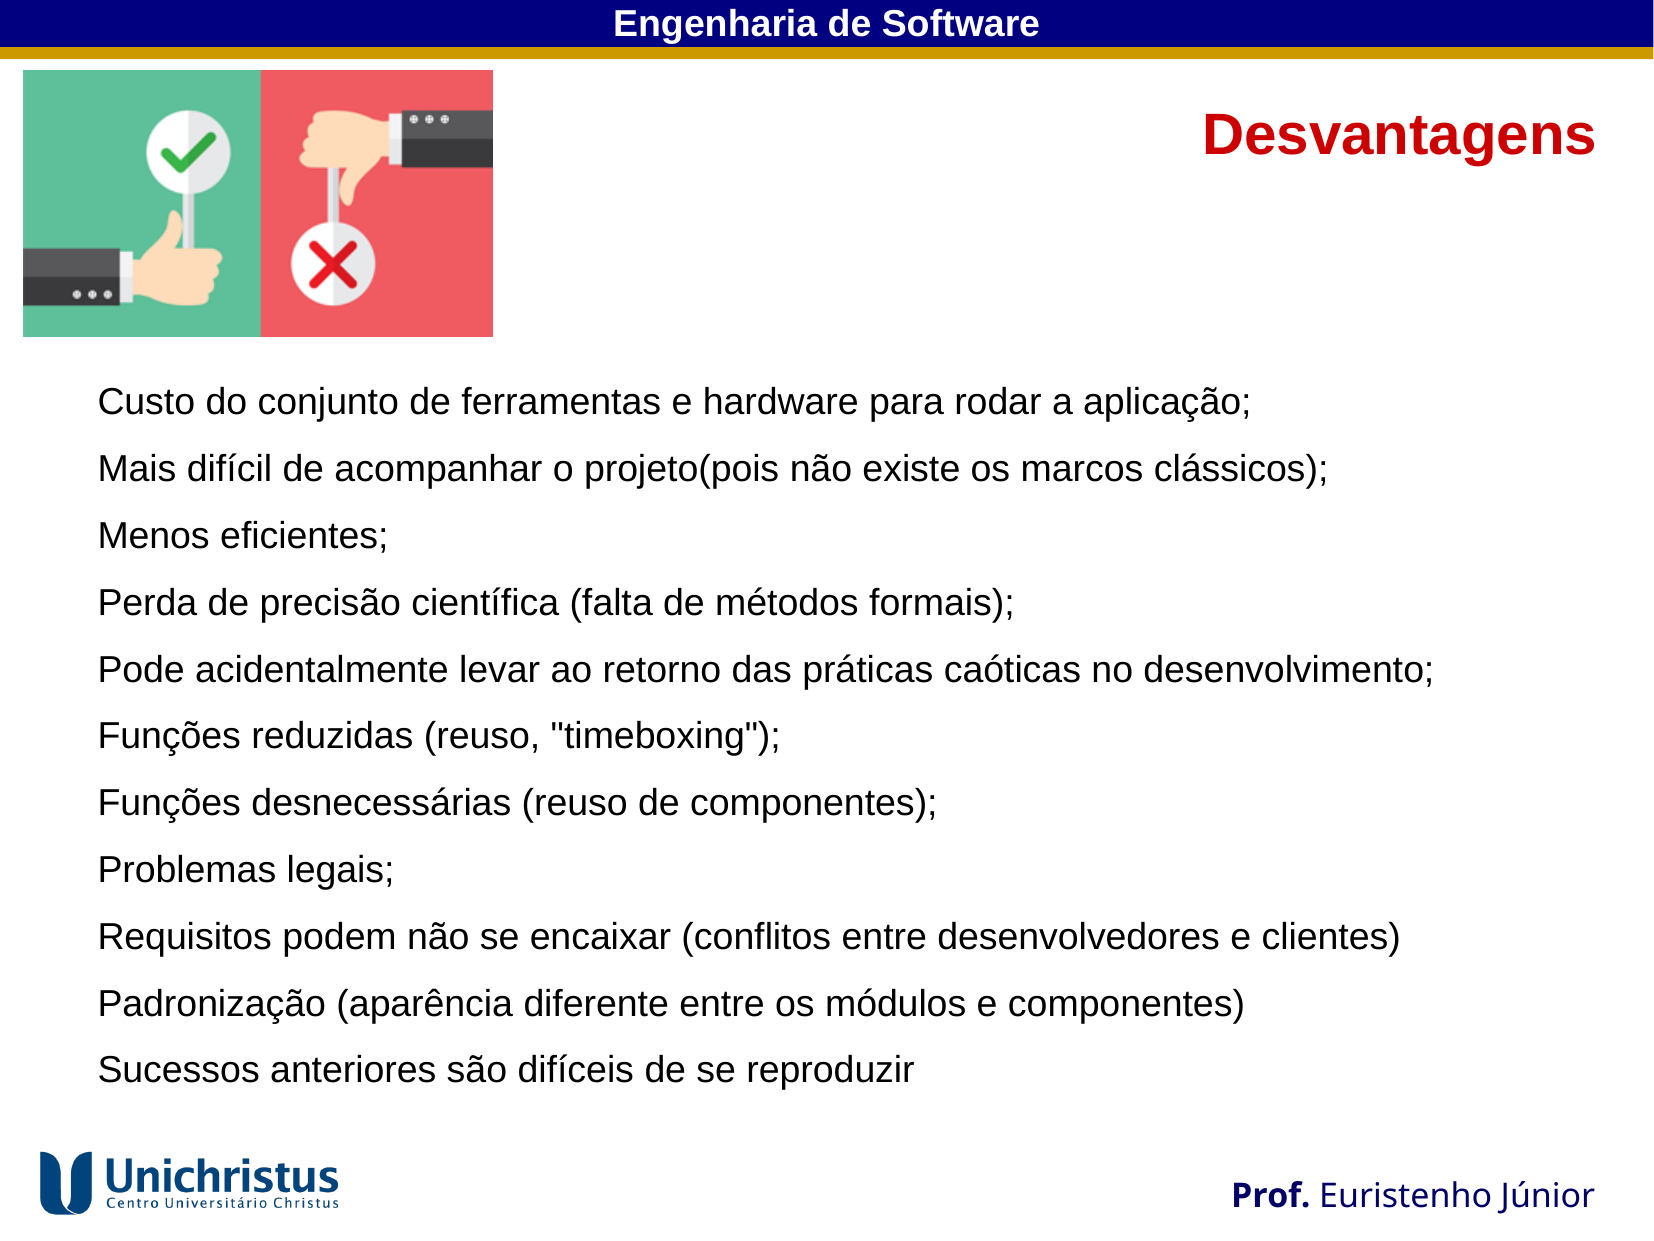

Engenharia de Software
Desvantagens
Custo do conjunto de ferramentas e hardware para rodar a aplicação;
Mais difícil de acompanhar o projeto(pois não existe os marcos clássicos);
Menos eficientes;
Perda de precisão científica (falta de métodos formais);
Pode acidentalmente levar ao retorno das práticas caóticas no desenvolvimento;
Funções reduzidas (reuso, "timeboxing");
Funções desnecessárias (reuso de componentes);
Problemas legais;
Requisitos podem não se encaixar (conflitos entre desenvolvedores e clientes)
Padronização (aparência diferente entre os módulos e componentes)
Sucessos anteriores são difíceis de se reproduzir
Prof. Euristenho Júnior